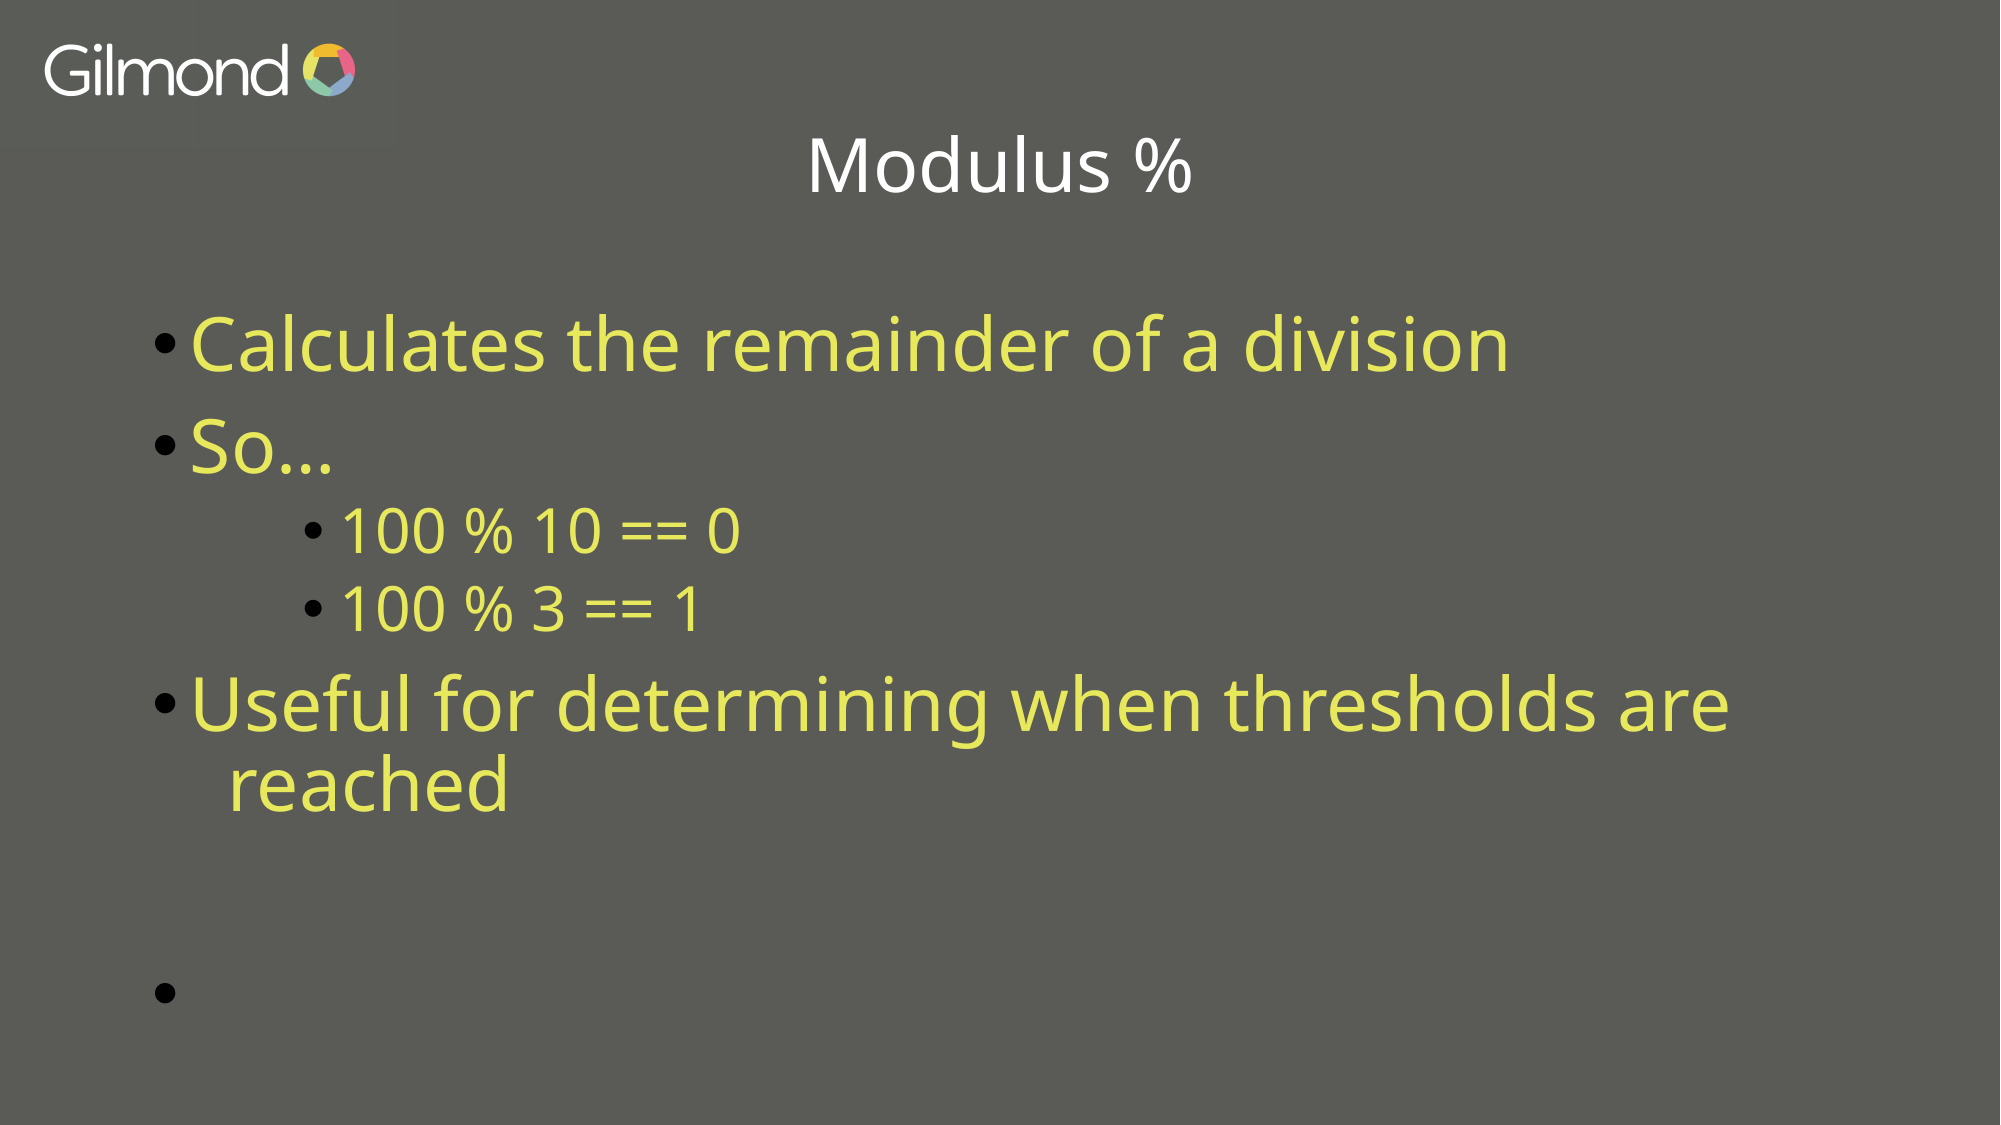

# Modulus %
Calculates the remainder of a division
So…
100 % 10 == 0
100 % 3 == 1
Useful for determining when thresholds are reached